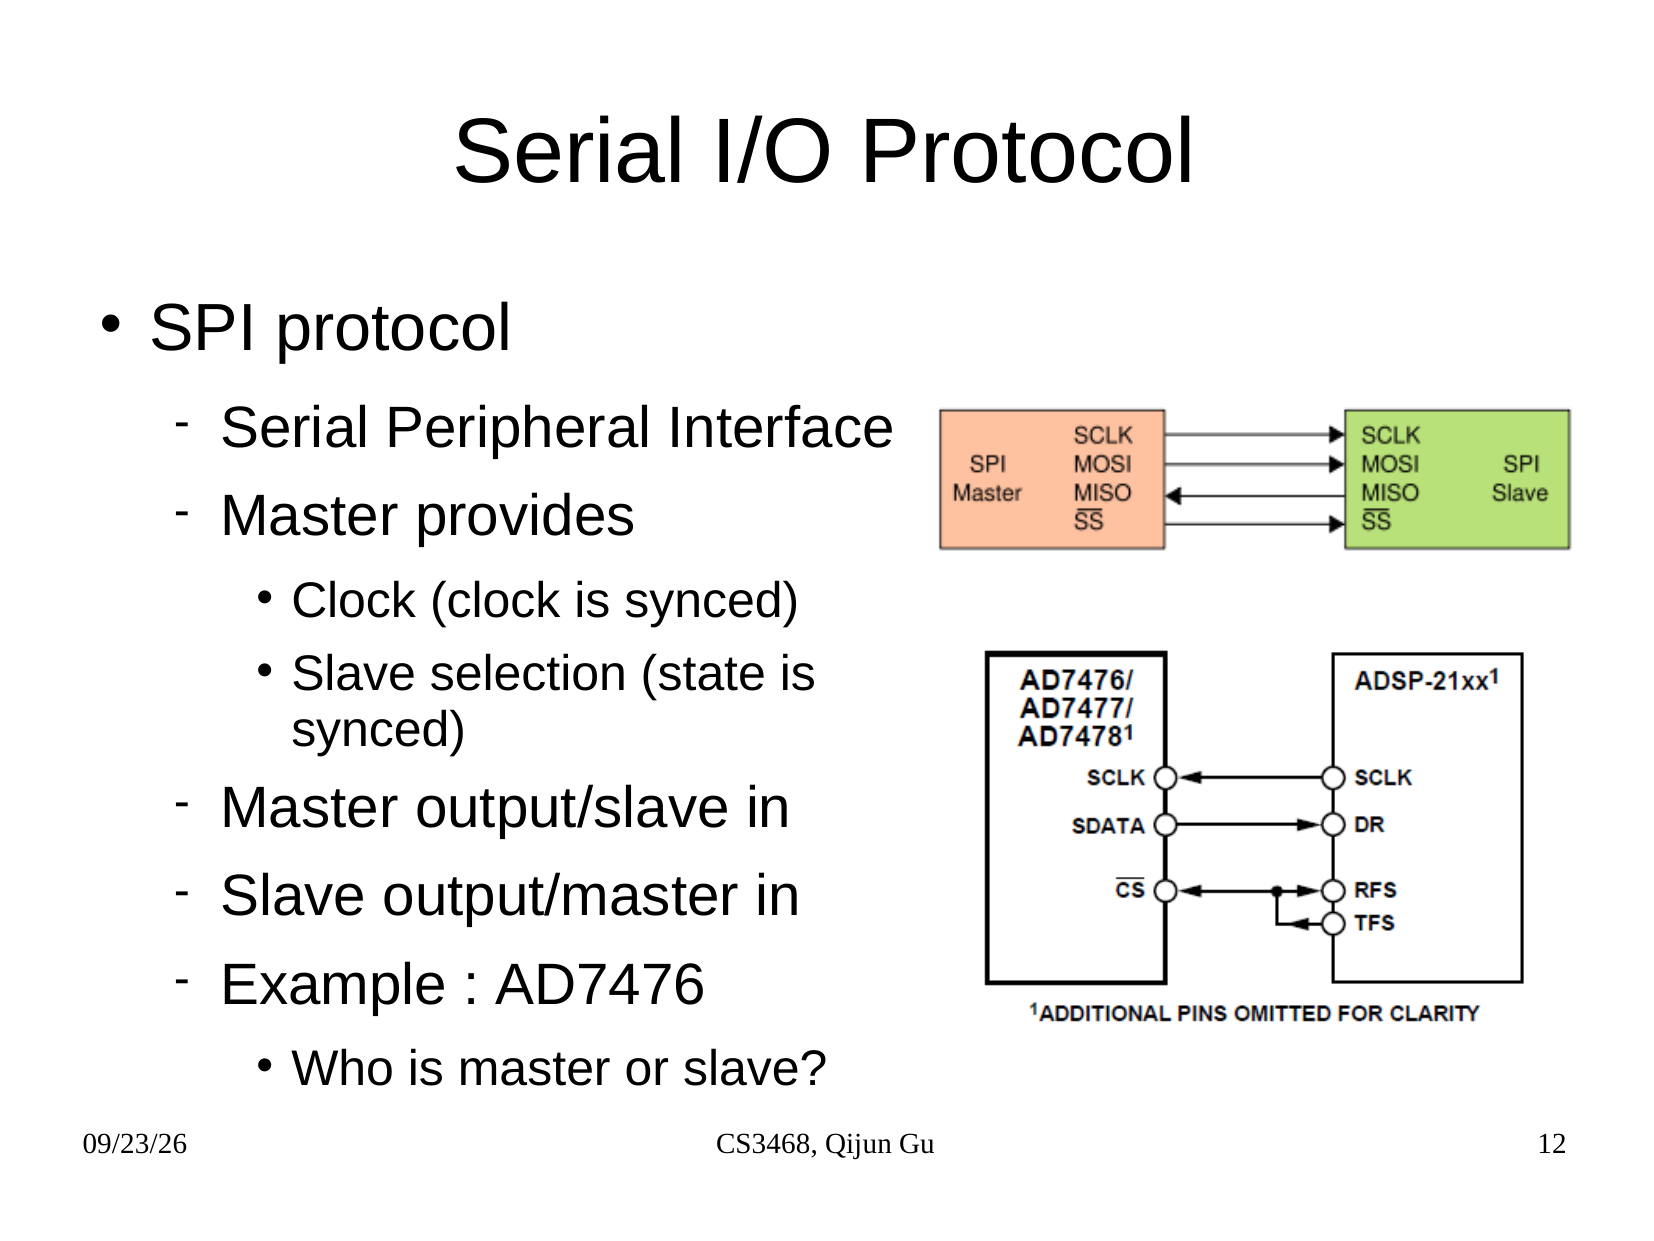

# Serial I/O Protocol
SPI protocol
Serial Peripheral Interface
Master provides
Clock (clock is synced)
Slave selection (state is synced)
Master output/slave in
Slave output/master in
Example : AD7476
Who is master or slave?
CS3468, Qijun Gu
12